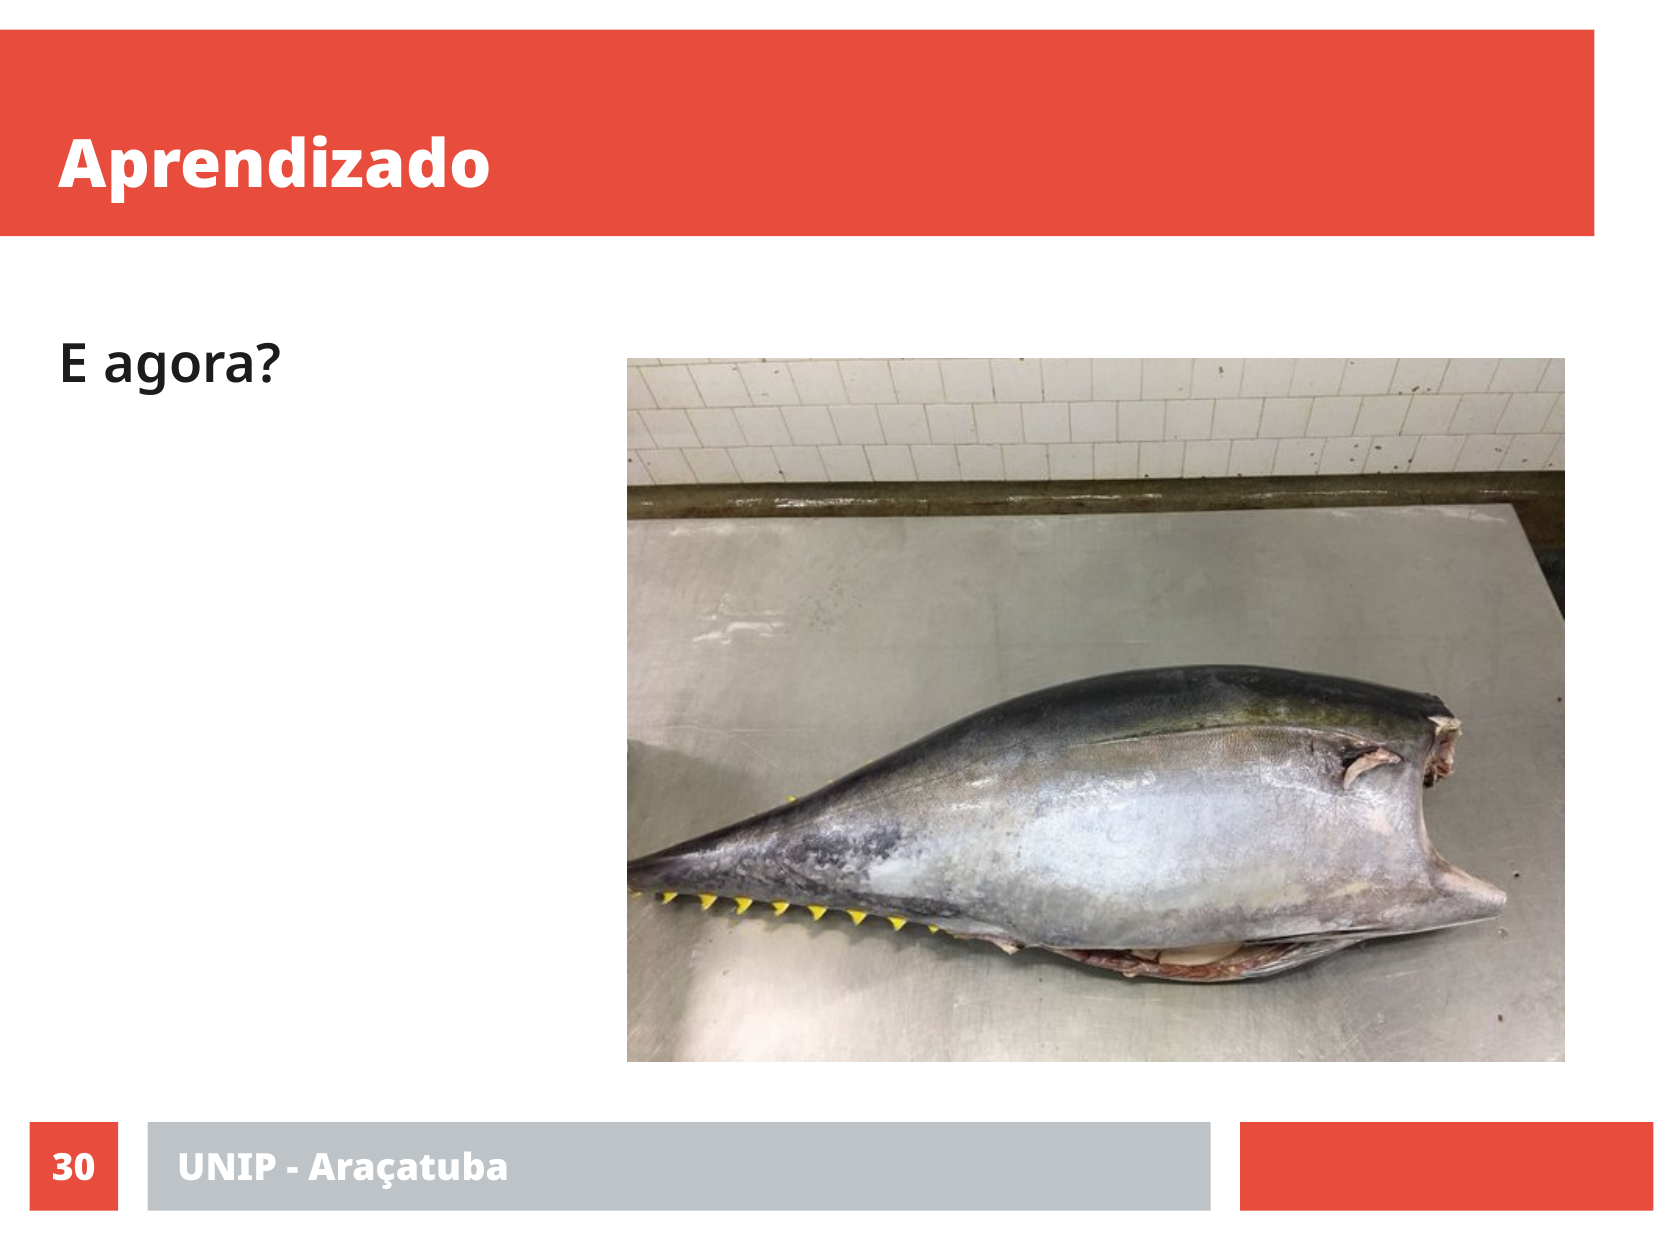

# Aprendizado
E agora?
30
UNIP - Araçatuba